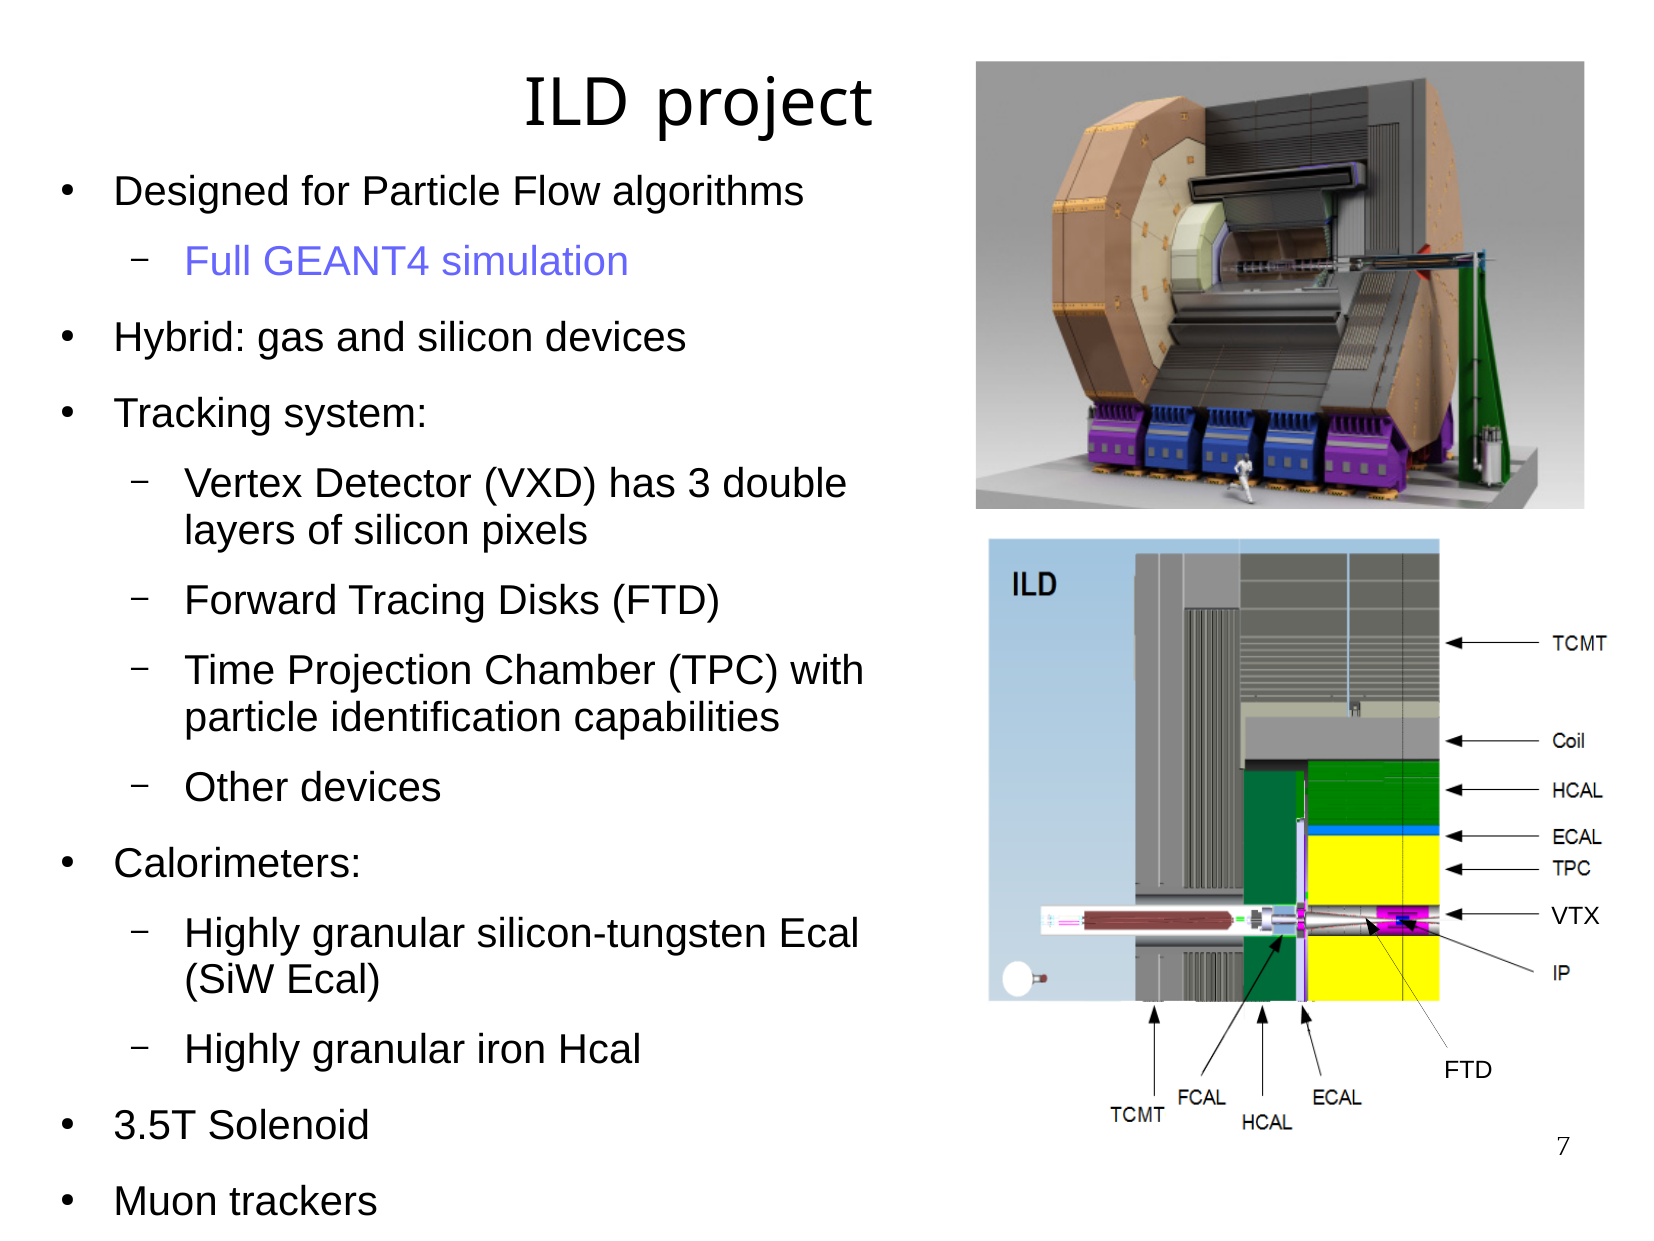

# ILD project
Designed for Particle Flow algorithms
Full GEANT4 simulation
Hybrid: gas and silicon devices
Tracking system:
Vertex Detector (VXD) has 3 double layers of silicon pixels
Forward Tracing Disks (FTD)
Time Projection Chamber (TPC) with particle identification capabilities
Other devices
Calorimeters:
Highly granular silicon-tungsten Ecal (SiW Ecal)
Highly granular iron Hcal
3.5T Solenoid
Muon trackers
VTX
FTD
7